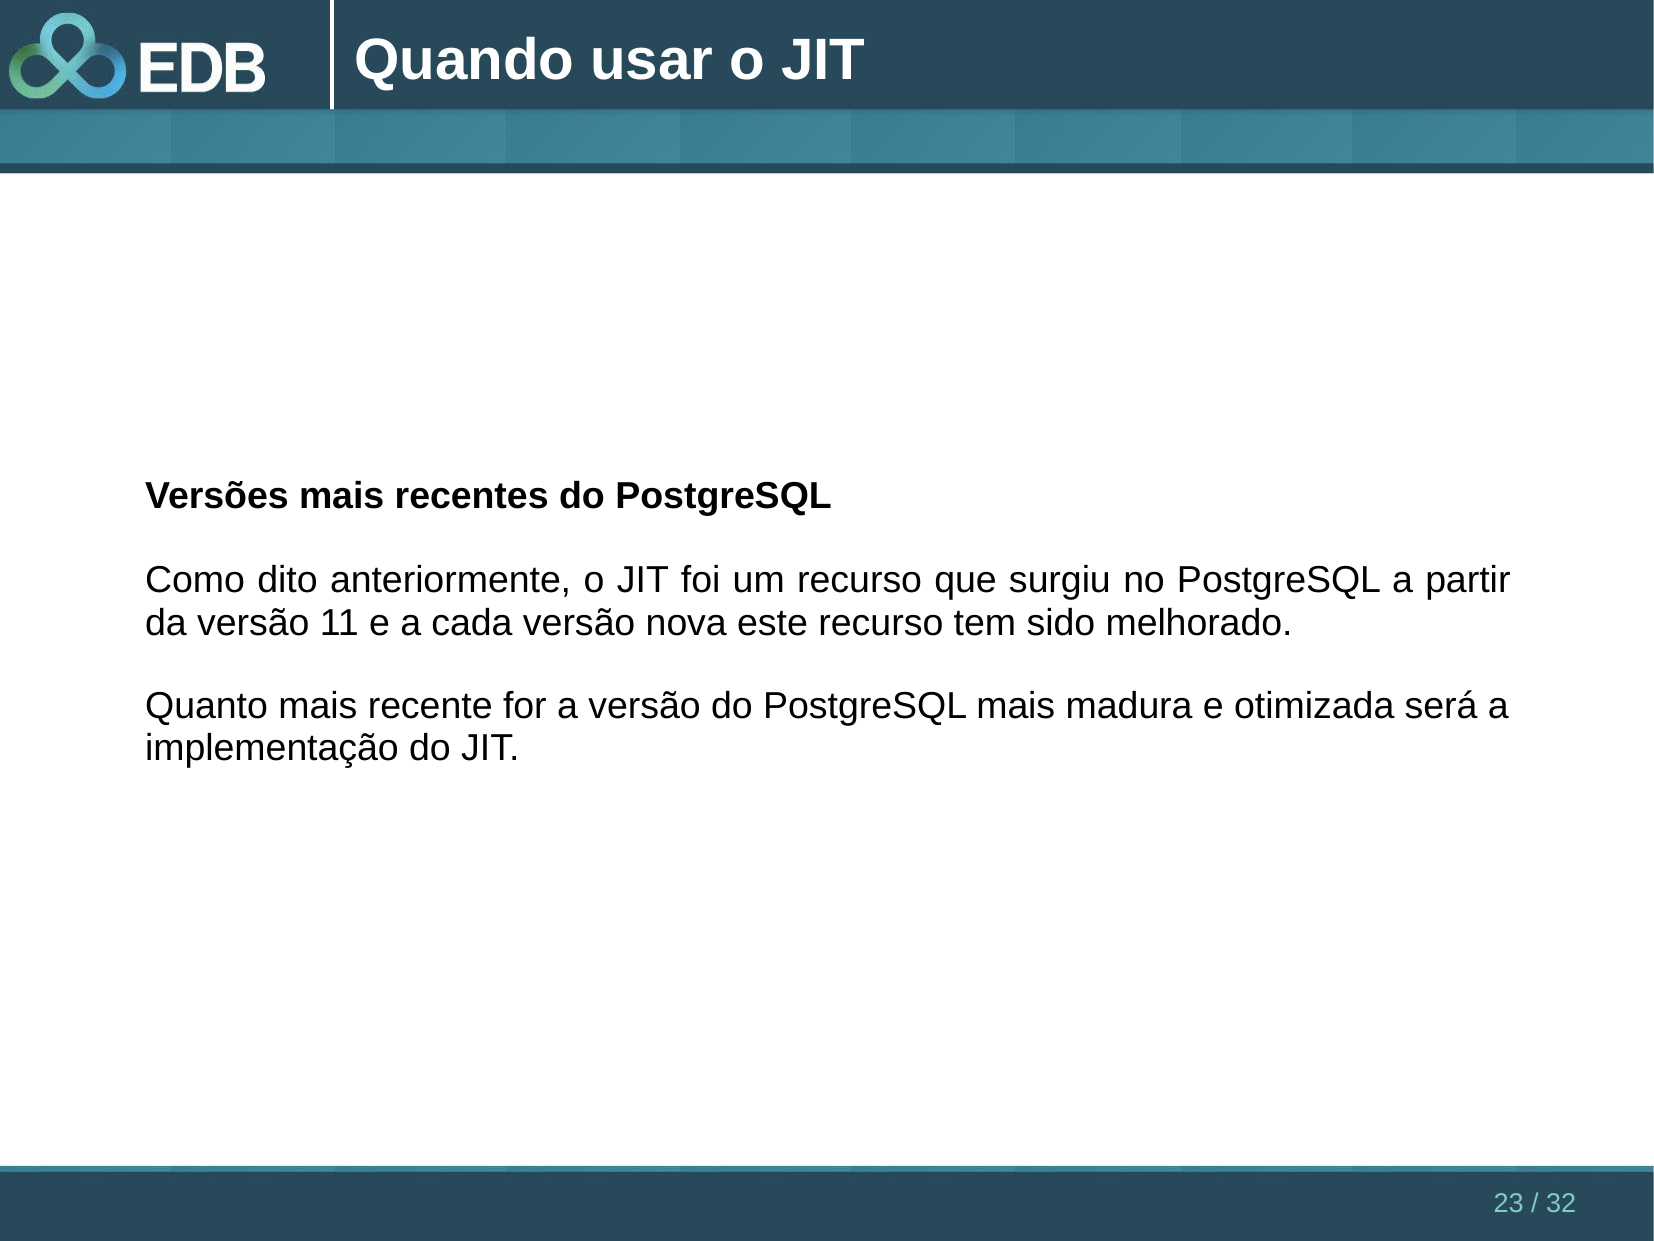

# Quando usar o JIT
Versões mais recentes do PostgreSQL
Como dito anteriormente, o JIT foi um recurso que surgiu no PostgreSQL a partir da versão 11 e a cada versão nova este recurso tem sido melhorado.
Quanto mais recente for a versão do PostgreSQL mais madura e otimizada será a
implementação do JIT.